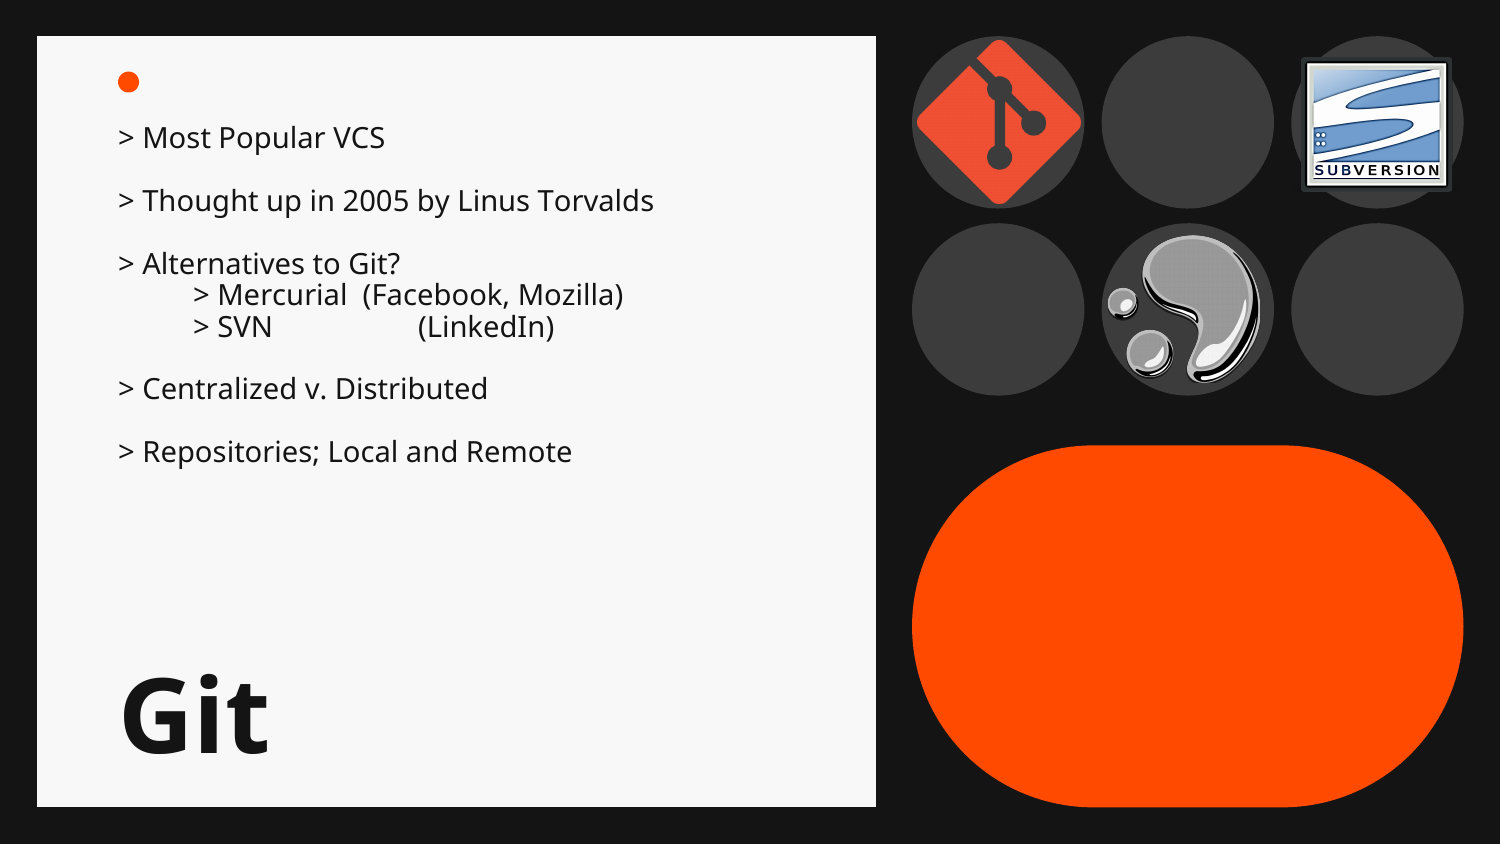

> Most Popular VCS
> Thought up in 2005 by Linus Torvalds
> Alternatives to Git?
	> Mercurial (Facebook, Mozilla)
	> SVN		(LinkedIn)
> Centralized v. Distributed
> Repositories; Local and Remote
# Git